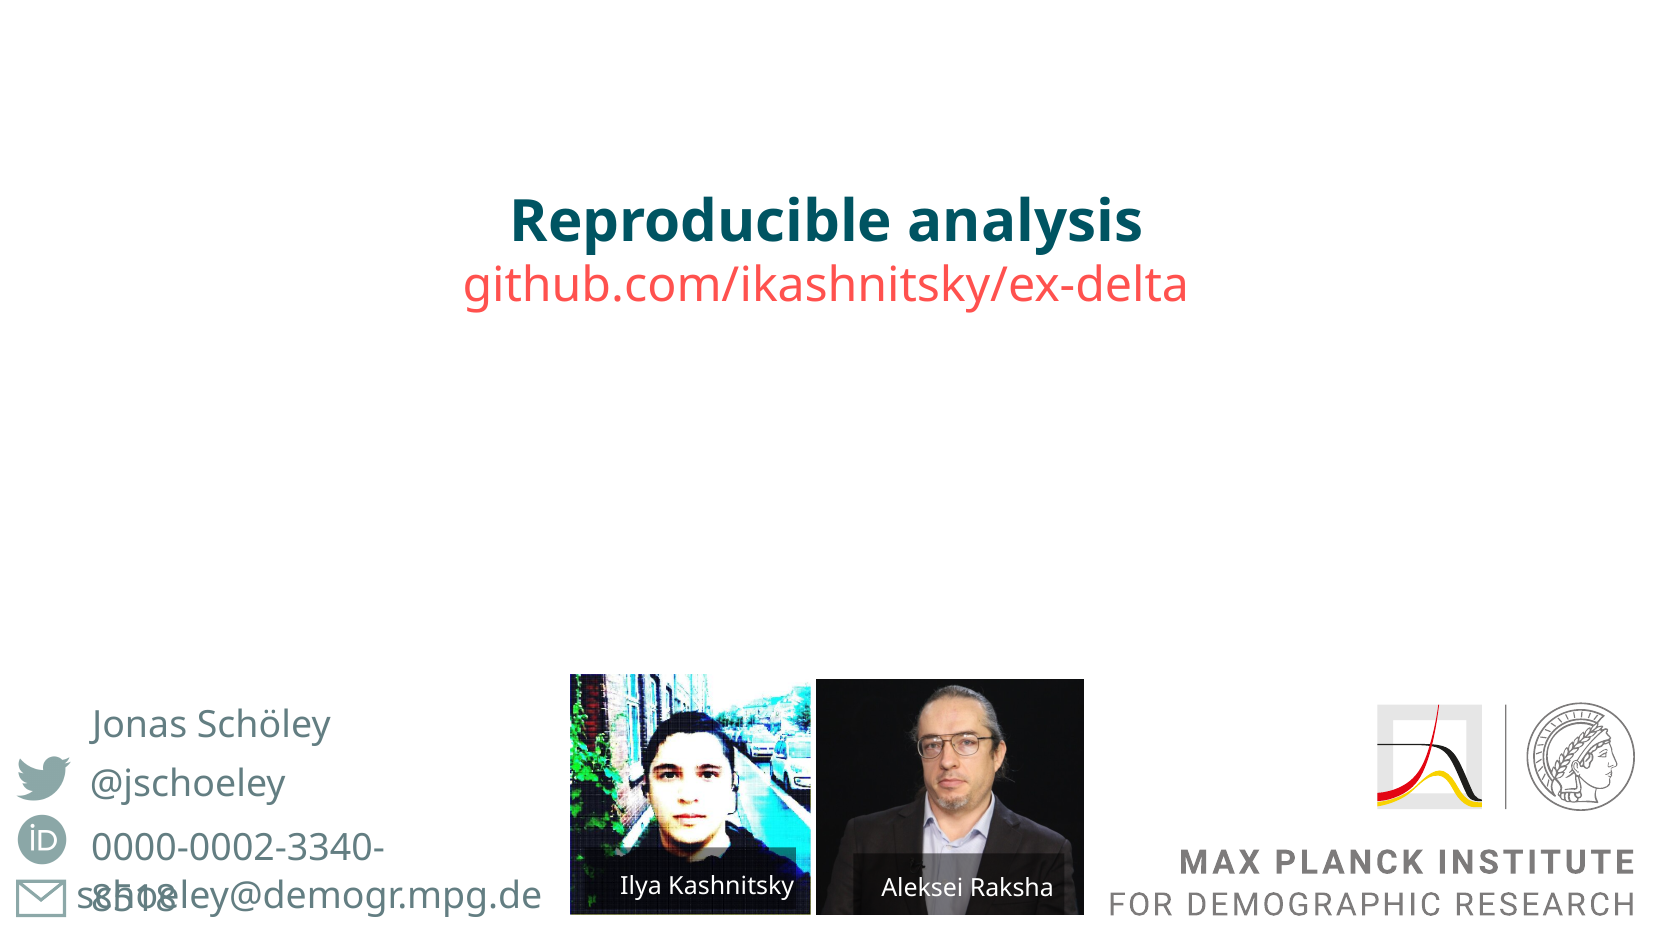

Reproducible analysis
github.com/ikashnitsky/ex-delta
Jonas Schöley
@jschoeley
0000-0002-3340-8518
schoeley@demogr.mpg.de
Ilya Kashnitsky
Aleksei Raksha